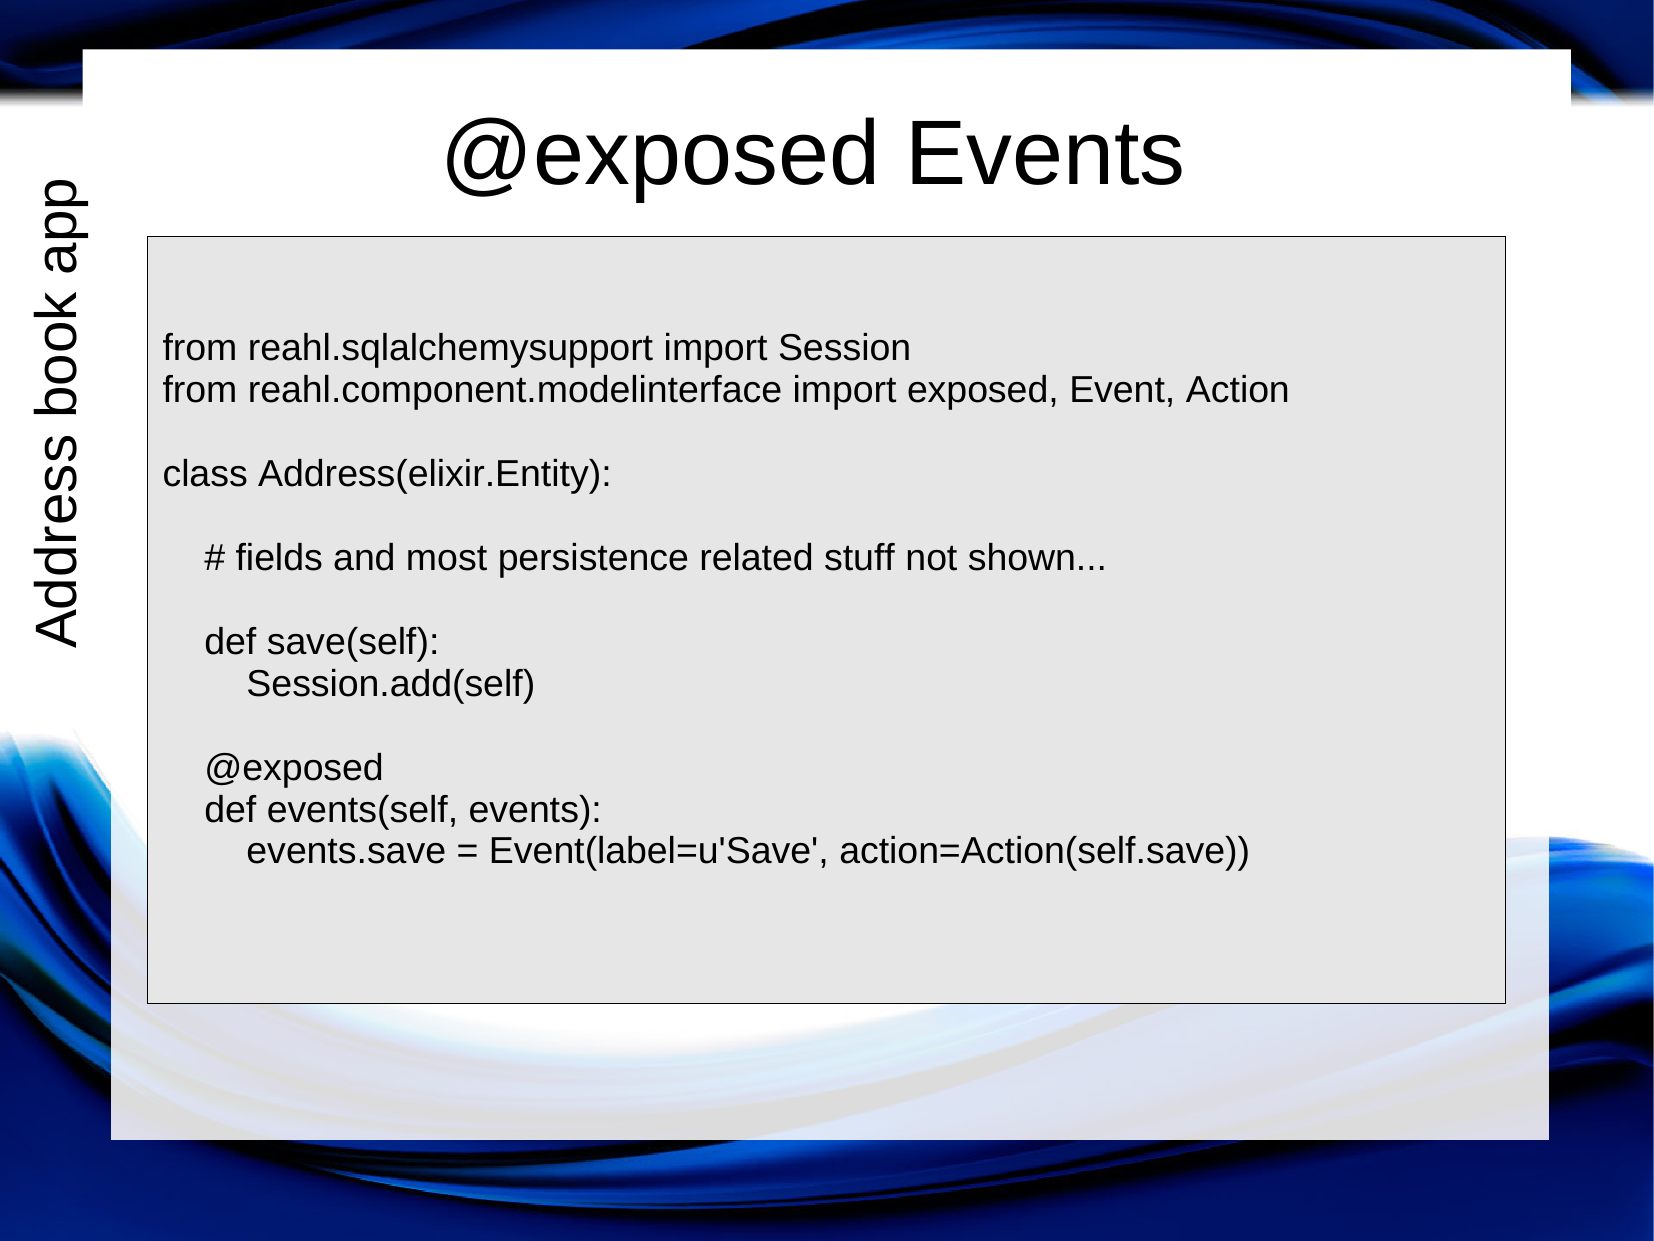

# @exposed Events
from reahl.sqlalchemysupport import Session
from reahl.component.modelinterface import exposed, Event, Action
class Address(elixir.Entity):
 # fields and most persistence related stuff not shown...
 def save(self):
 Session.add(self)
 @exposed
 def events(self, events):
 events.save = Event(label=u'Save', action=Action(self.save))
Address book app